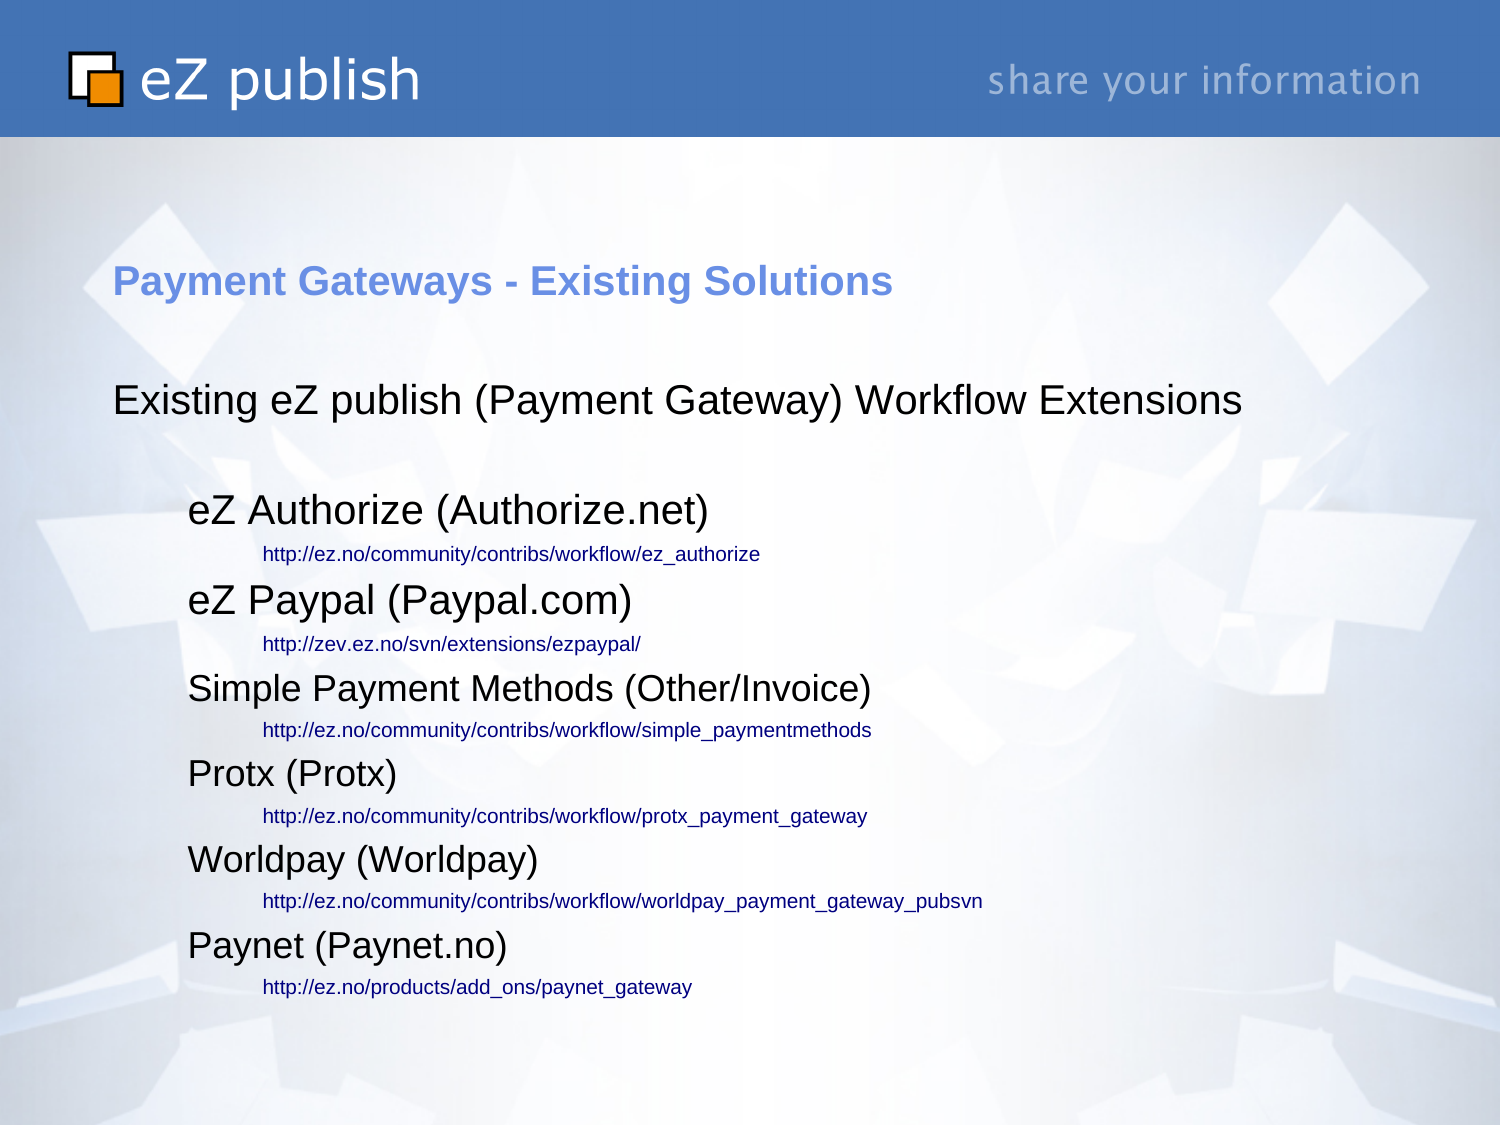

# Payment Gateways - Existing Solutions
Existing eZ publish (Payment Gateway) Workflow Extensions
eZ Authorize (Authorize.net)
http://ez.no/community/contribs/workflow/ez_authorize
eZ Paypal (Paypal.com)
http://zev.ez.no/svn/extensions/ezpaypal/
Simple Payment Methods (Other/Invoice)
http://ez.no/community/contribs/workflow/simple_paymentmethods
Protx (Protx)
http://ez.no/community/contribs/workflow/protx_payment_gateway
Worldpay (Worldpay)
http://ez.no/community/contribs/workflow/worldpay_payment_gateway_pubsvn
Paynet (Paynet.no)
http://ez.no/products/add_ons/paynet_gateway